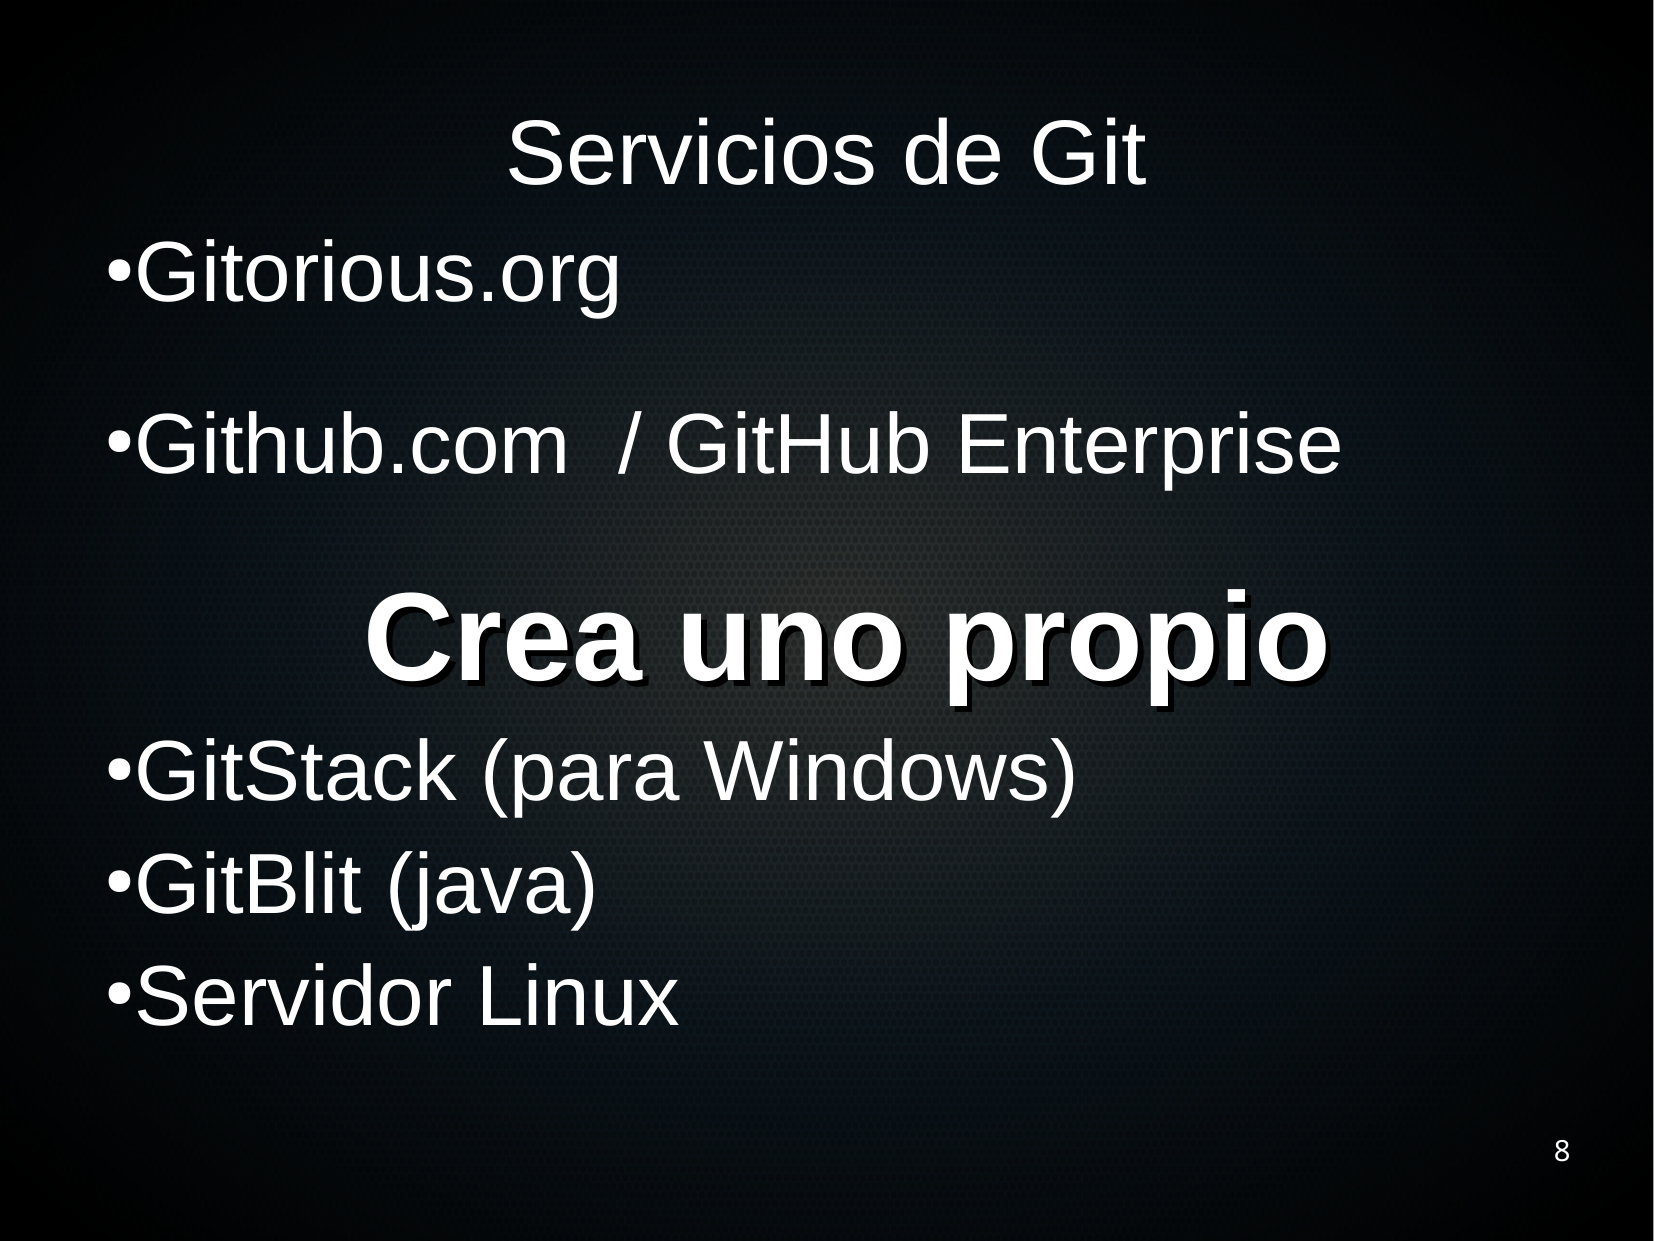

# Servicios de Git
Gitorious.org
Github.com / GitHub Enterprise
Crea uno propio
GitStack (para Windows)
GitBlit (java)
Servidor Linux
8